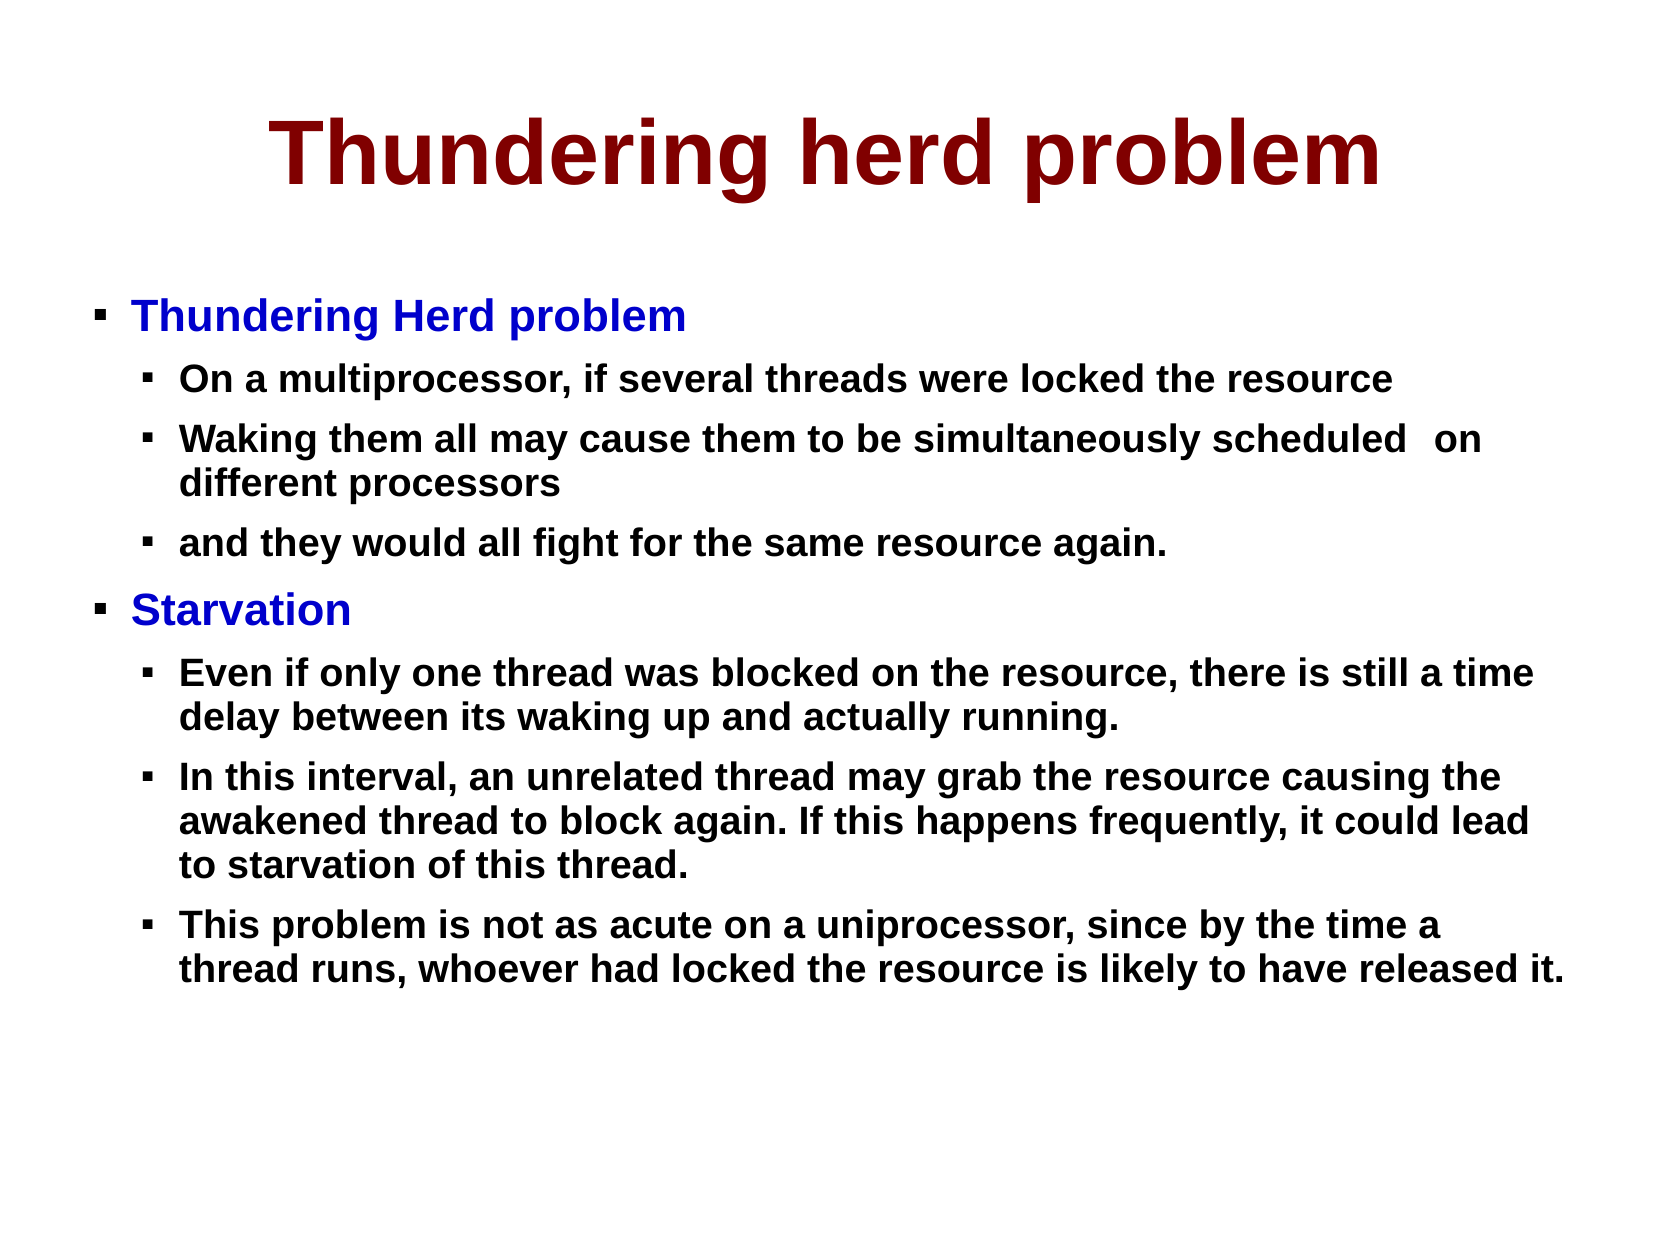

# Thundering herd problem
Thundering Herd problem
On a multiprocessor, if several threads were locked the resource
Waking them all may cause them to be simultaneously scheduled 	on different processors
and they would all fight for the same resource again.
Starvation
Even if only one thread was blocked on the resource, there is still a time delay between its waking up and actually running.
In this interval, an unrelated thread may grab the resource causing the awakened thread to block again. If this happens frequently, it could lead to starvation of this thread.
This problem is not as acute on a uniprocessor, since by the time a thread runs, whoever had locked the resource is likely to have released it.